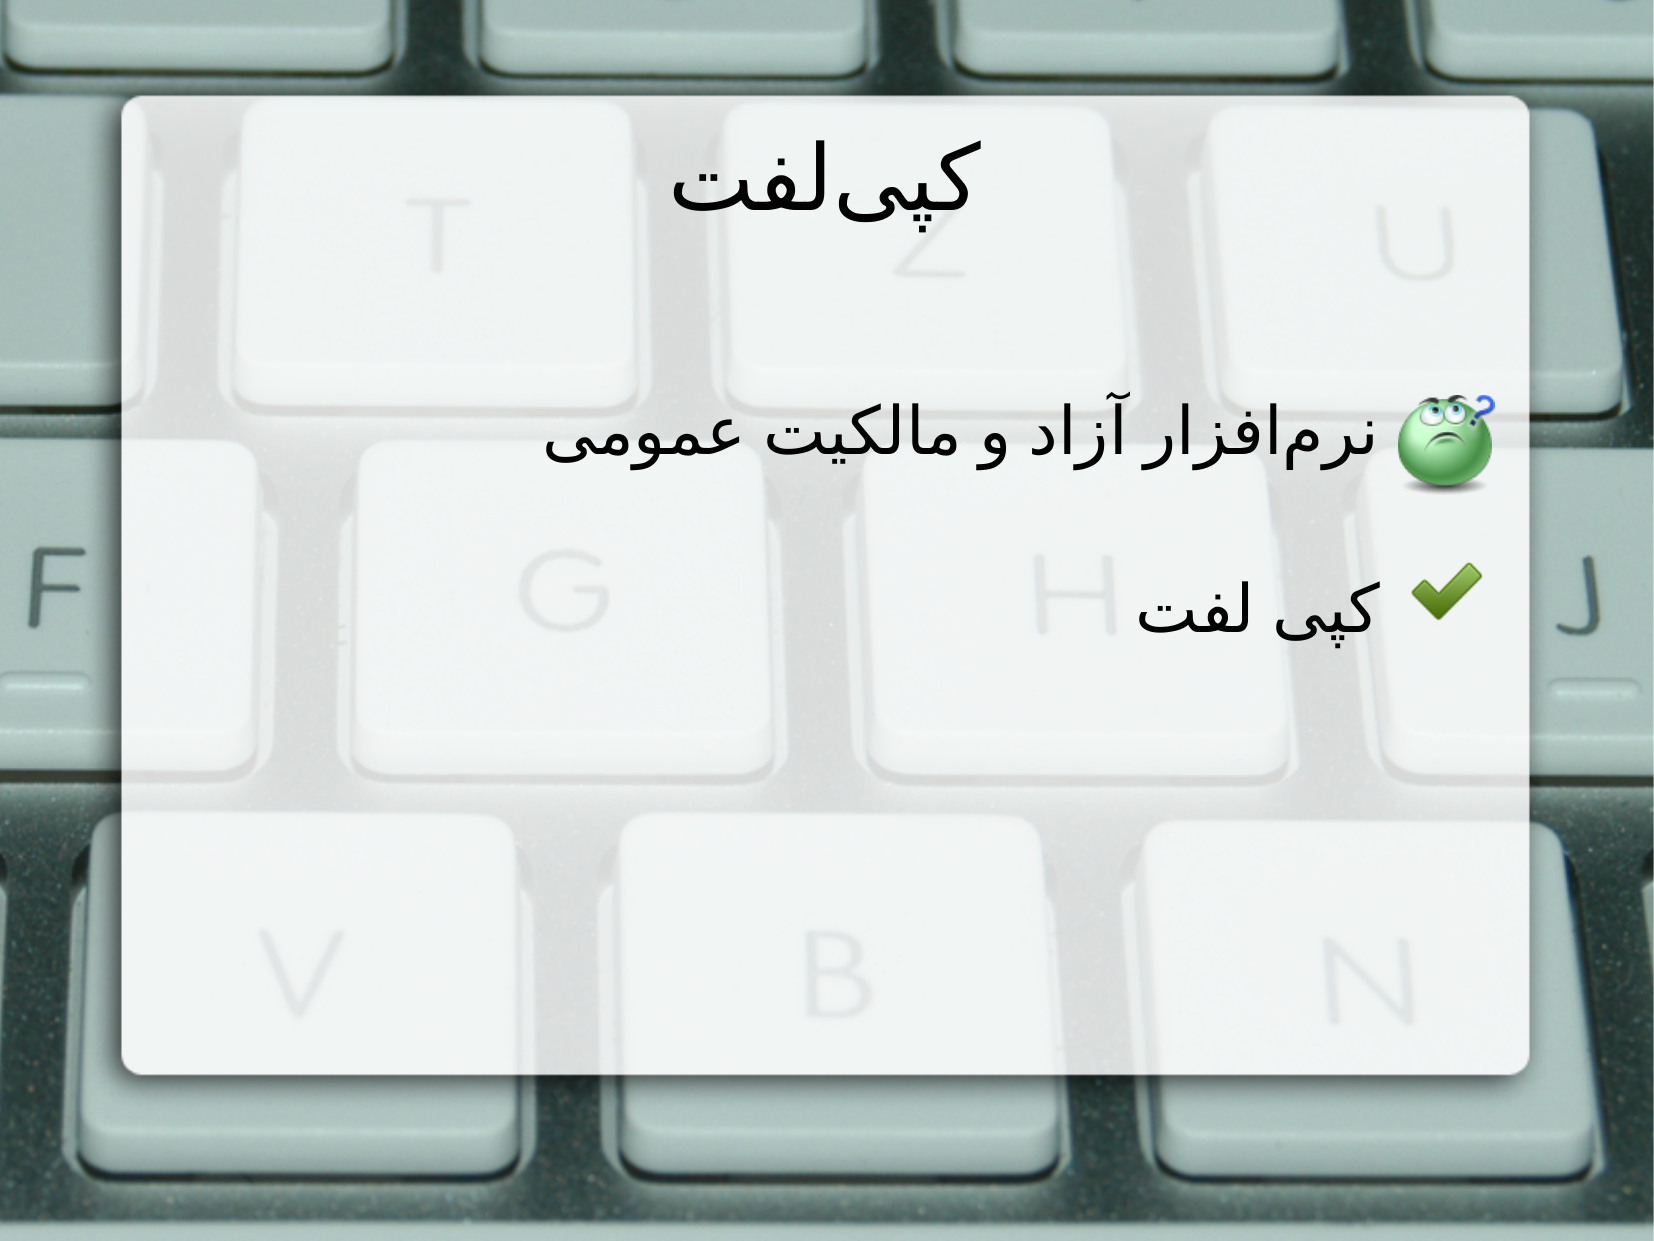

# کپی‌لفت
نرم‌افزار آزاد و مالکیت عمومی
کپی لفت